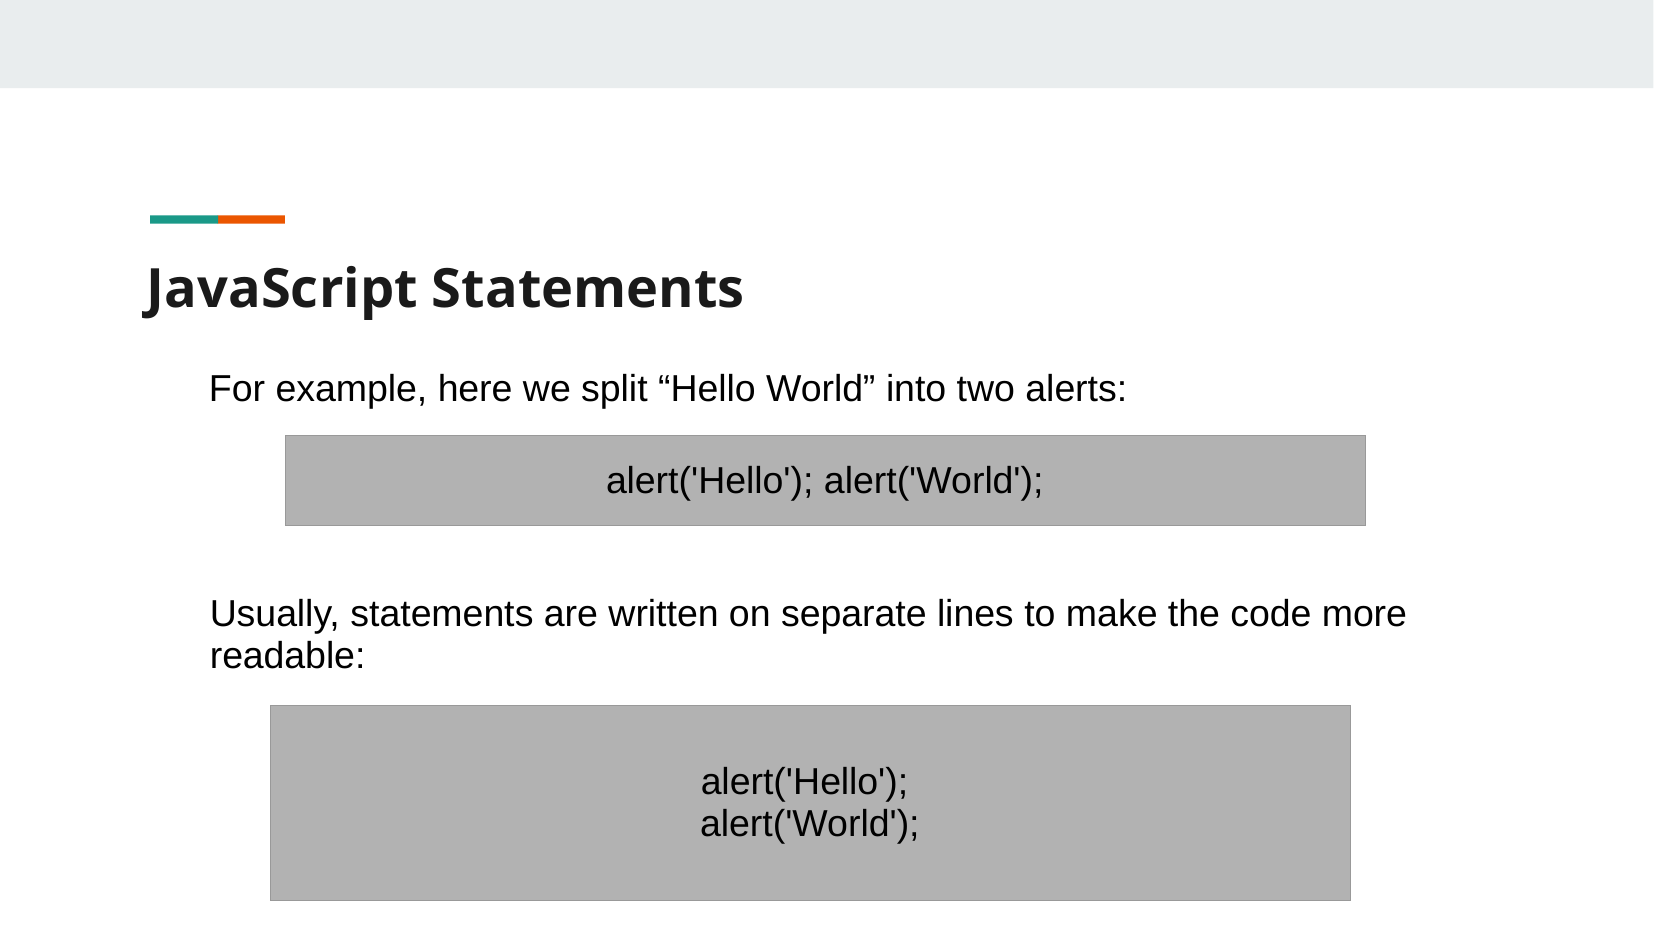

# JavaScript Statements
For example, here we split “Hello World” into two alerts:
alert('Hello'); alert('World');
Usually, statements are written on separate lines to make the code more readable:
alert('Hello');
alert('World');